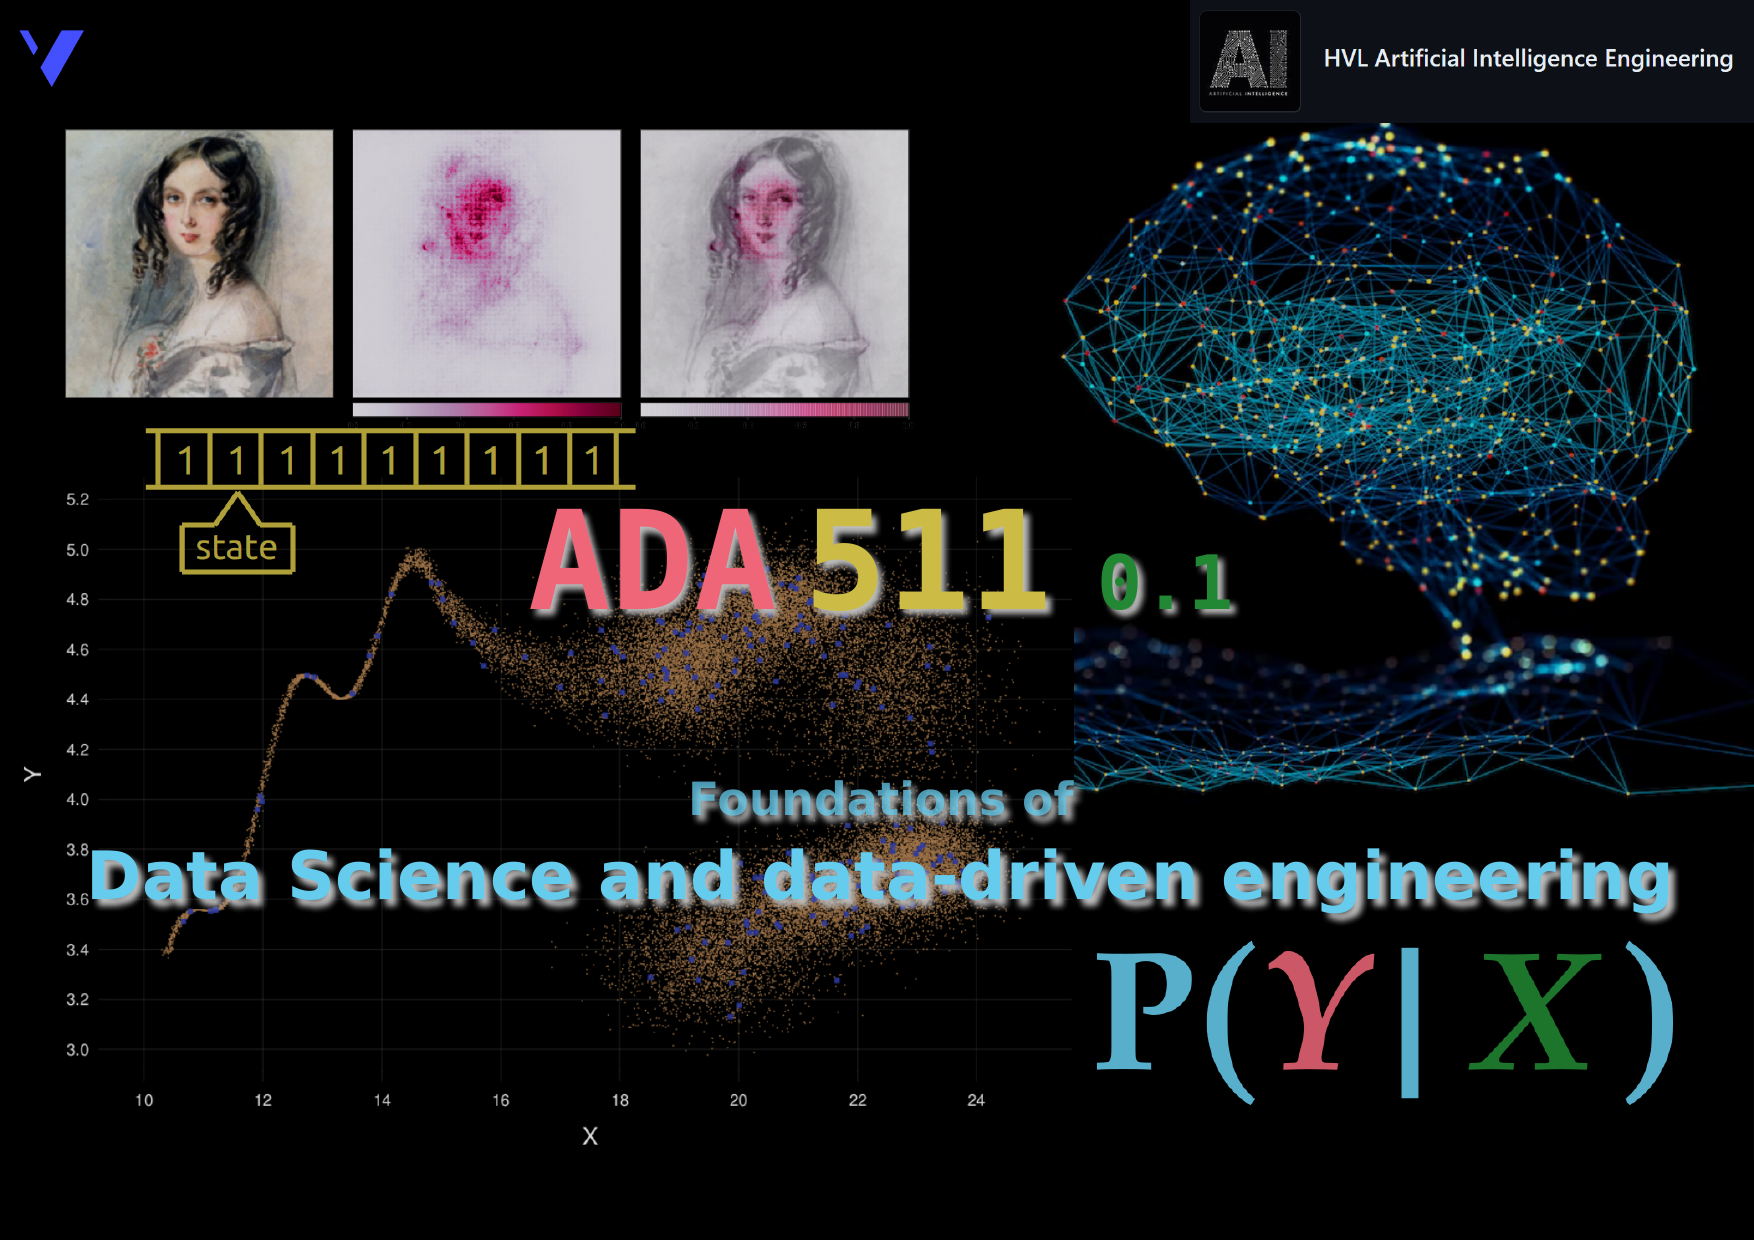

ADA 511 0.1
Foundations of
Data Science and data-driven engineering